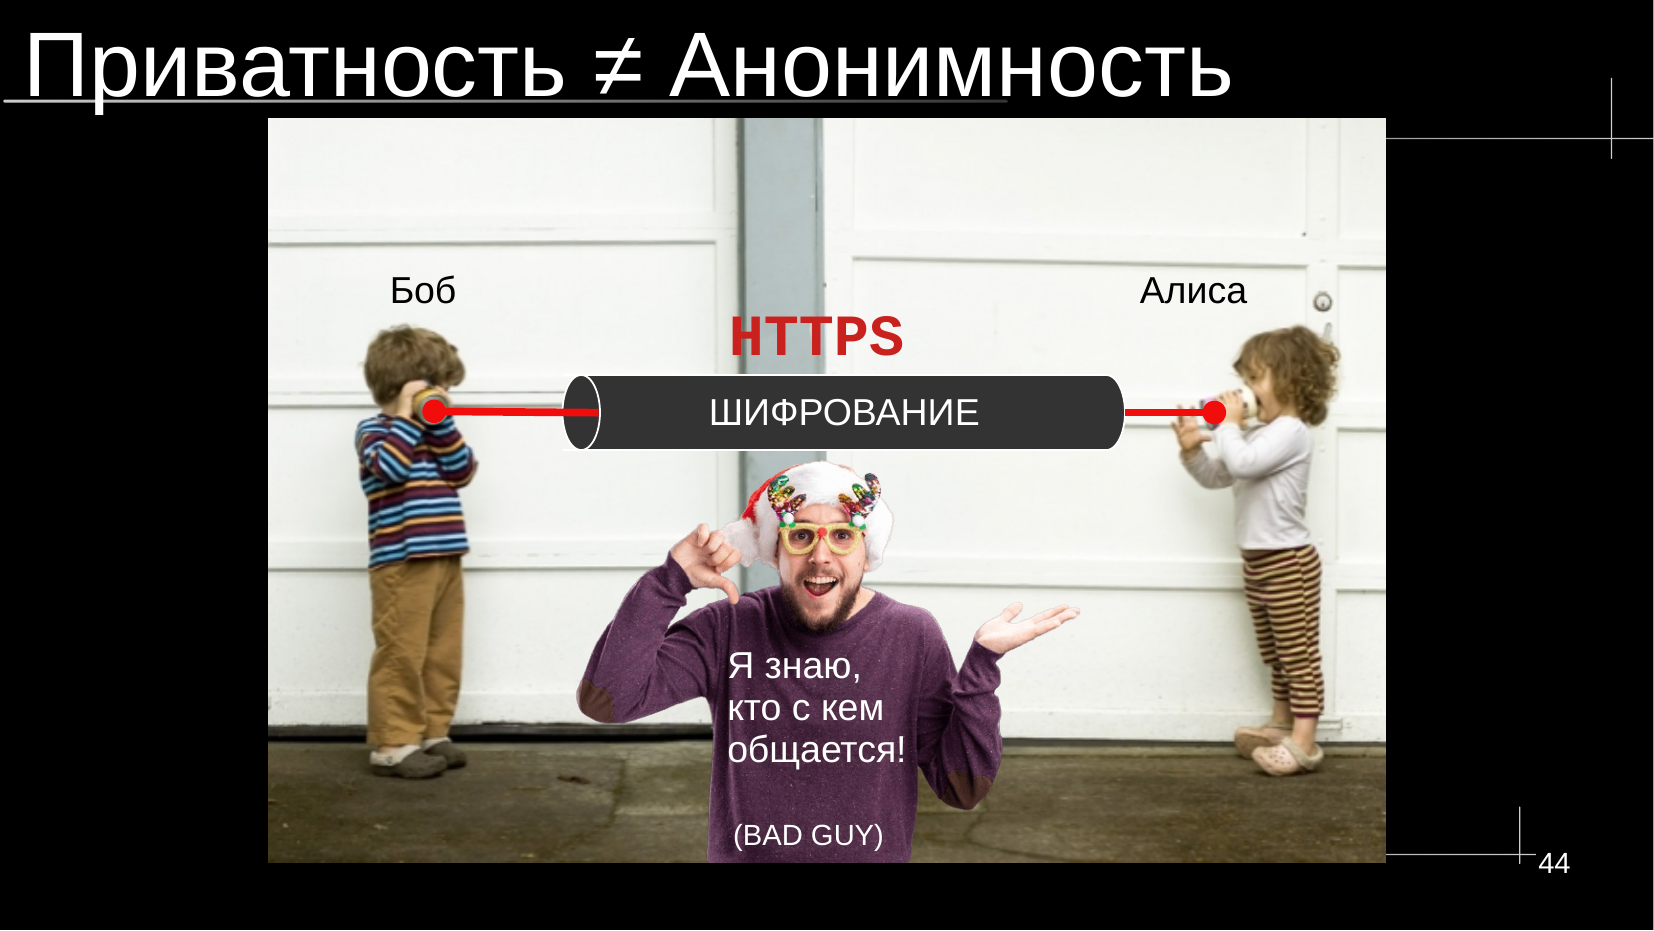

# Приватность ≠ Анонимность
Боб
Алиса
HTTPS
ШИФРОВАНИЕ
Я знаю,
кто с кем общается!
(BAD GUY)
44